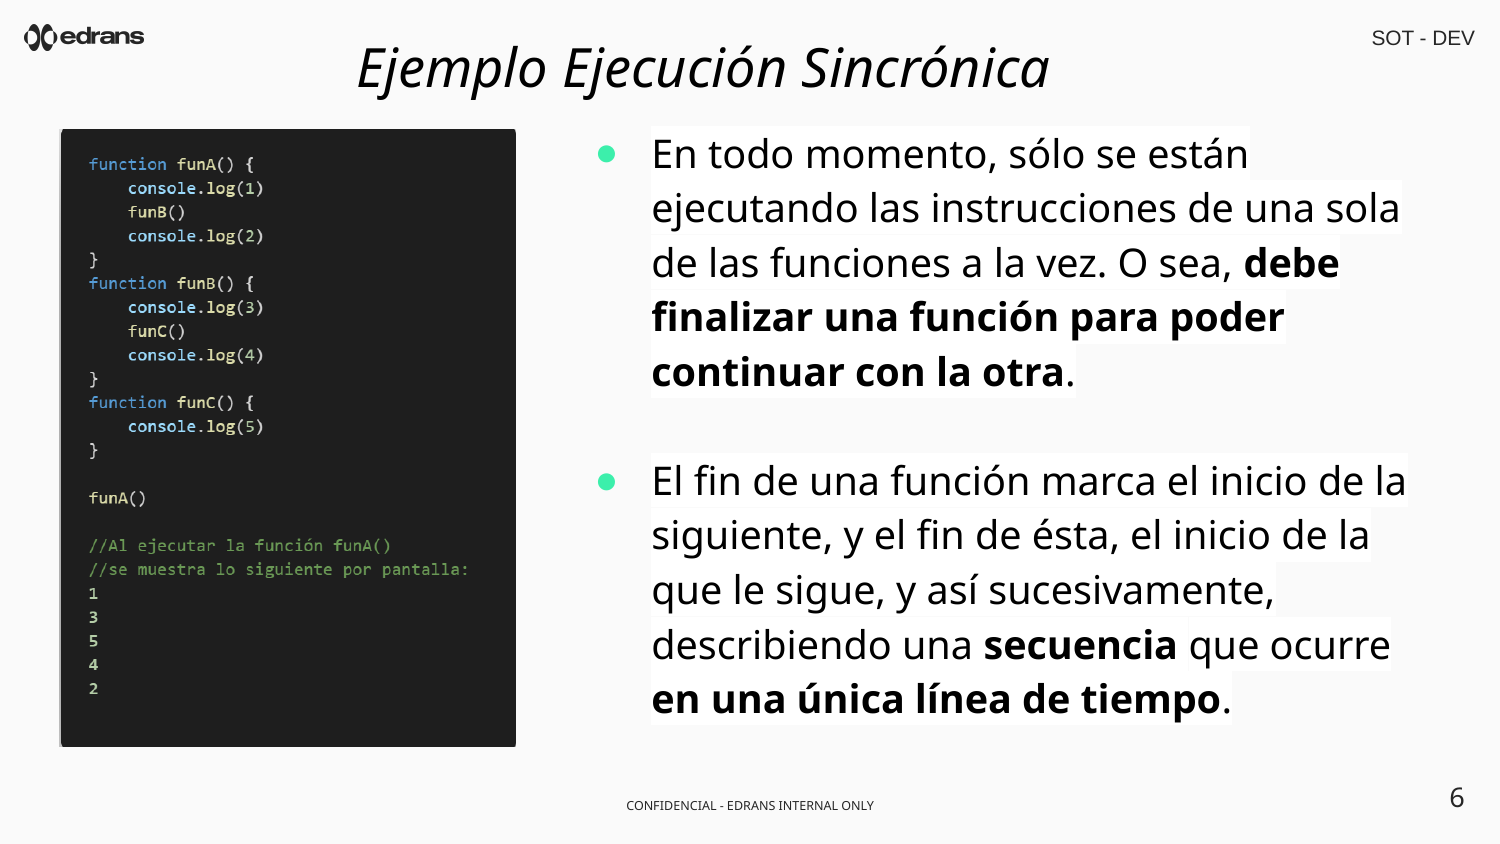

Ejemplo Ejecución Sincrónica
SOT - DEV
En todo momento, sólo se están ejecutando las instrucciones de una sola de las funciones a la vez. O sea, debe finalizar una función para poder continuar con la otra.
El fin de una función marca el inicio de la siguiente, y el fin de ésta, el inicio de la que le sigue, y así sucesivamente, describiendo una secuencia que ocurre en una única línea de tiempo.
CONFIDENCIAL - EDRANS INTERNAL ONLY